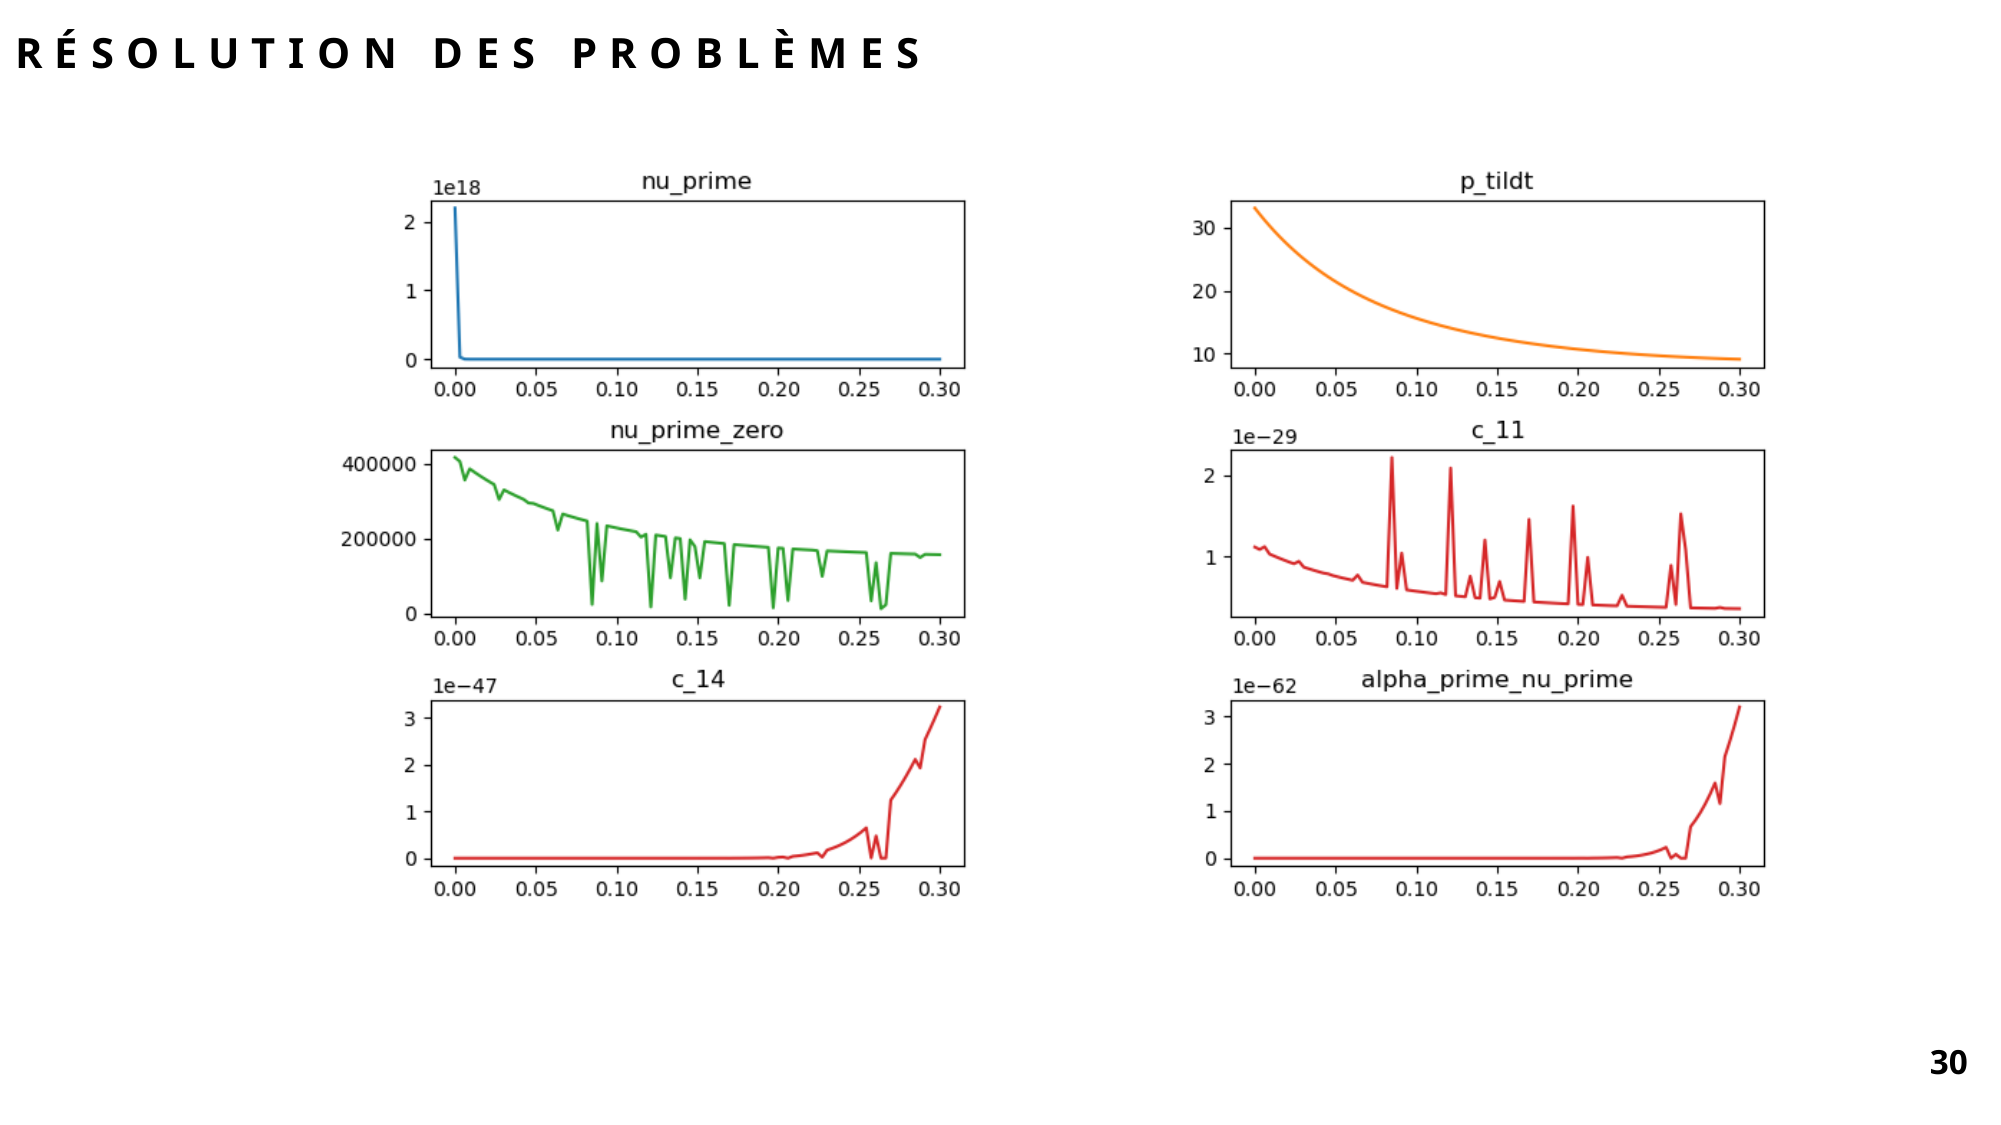

# RÉSOLUTION DES PROBLÈMES
Mines Paris | PSL
30